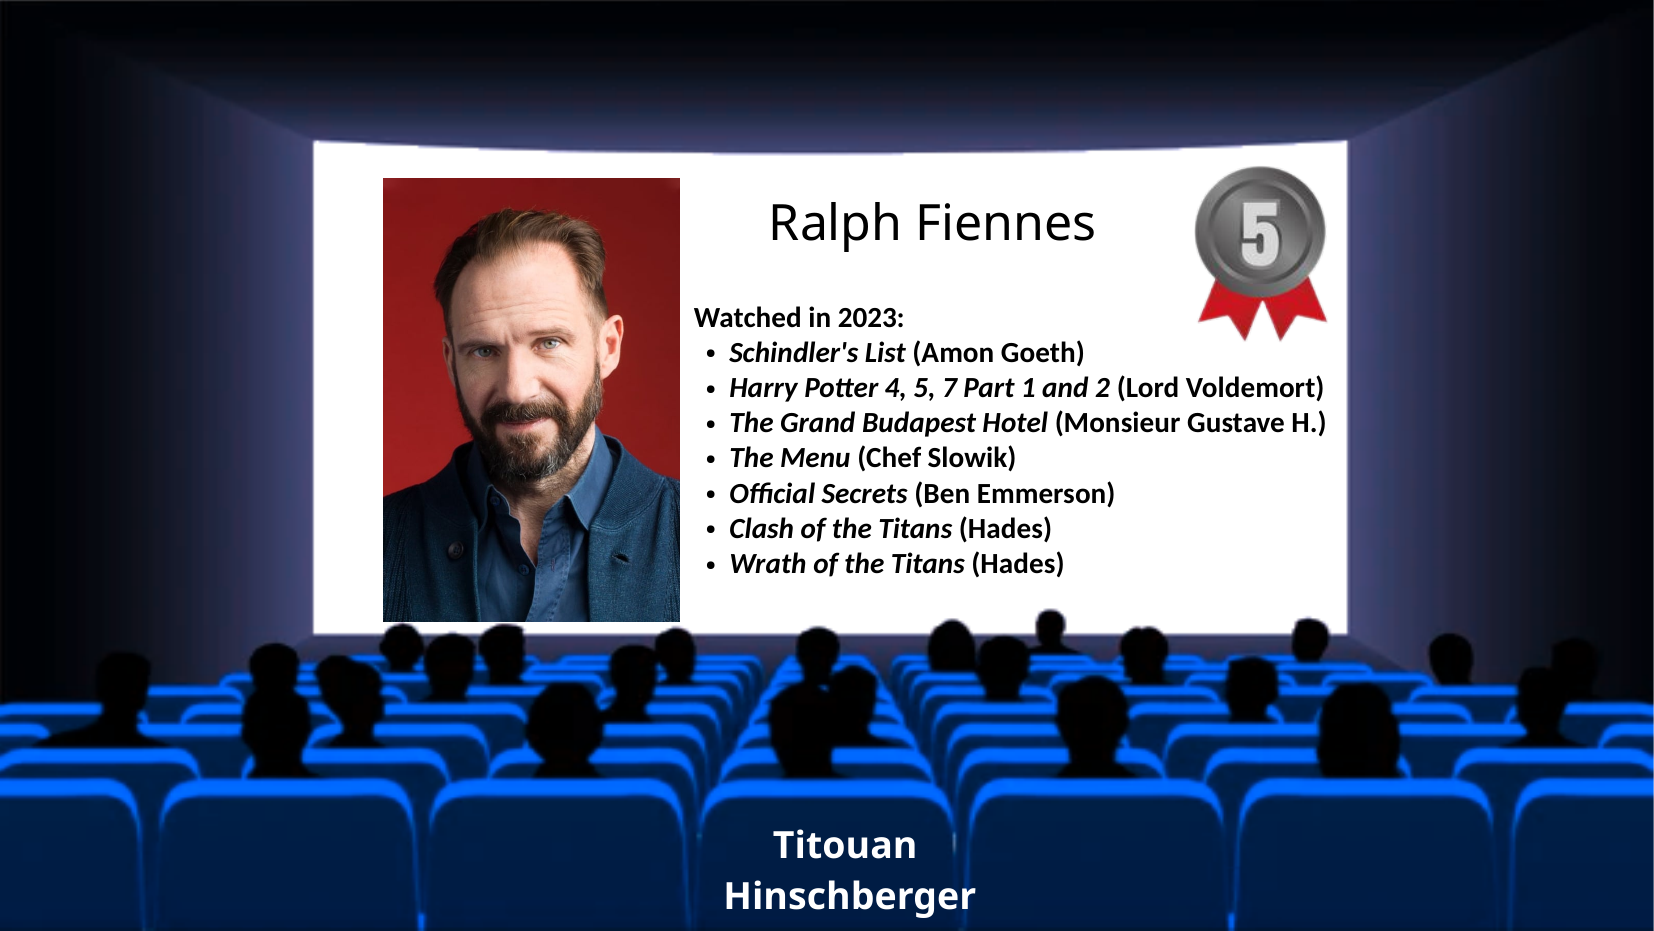

Ralph Fiennes
Watched in 2023:
Schindler's List (Amon Goeth)
Harry Potter 4, 5, 7 Part 1 and 2 (Lord Voldemort)
The Grand Budapest Hotel (Monsieur Gustave H.)
The Menu (Chef Slowik)
Official Secrets (Ben Emmerson)
Clash of the Titans (Hades)
Wrath of the Titans (Hades)